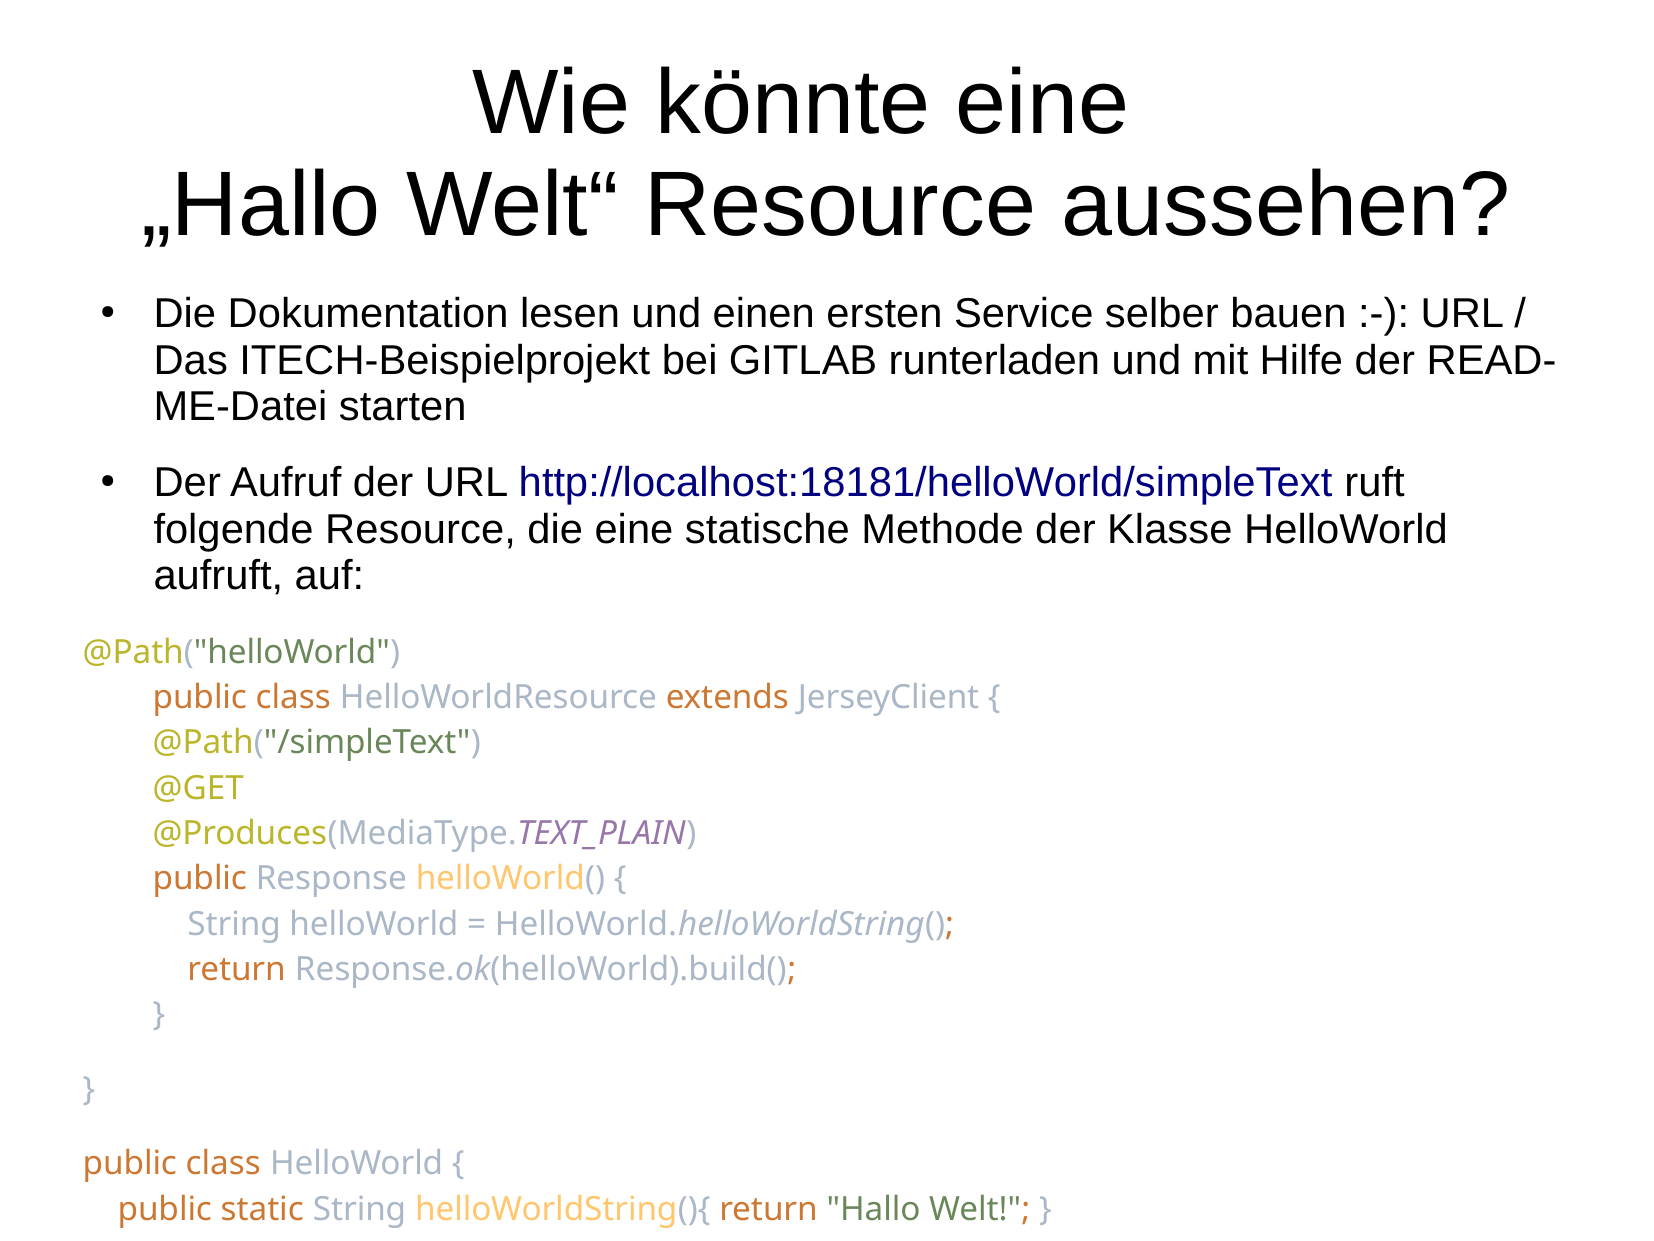

# Wie könnte eine „Hallo Welt“ Resource aussehen?
Die Dokumentation lesen und einen ersten Service selber bauen :-): URL / Das ITECH-Beispielprojekt bei GITLAB runterladen und mit Hilfe der READ-ME-Datei starten
Der Aufruf der URL http://localhost:18181/helloWorld/simpleText ruft folgende Resource, die eine statische Methode der Klasse HelloWorld aufruft, auf:
@Path("helloWorld")
 public class HelloWorldResource extends JerseyClient {
 @Path("/simpleText")
 @GET
 @Produces(MediaType.TEXT_PLAIN)
 public Response helloWorld() {
 String helloWorld = HelloWorld.helloWorldString();
 return Response.ok(helloWorld).build();
 }
}
public class HelloWorld {
 public static String helloWorldString(){ return "Hallo Welt!"; }
}
Folgendes wird benötigt:
Eine einfache HelloWorld-Klasse mit einer statischen Methode
Eine Resource: Ausgabe eines einfachen